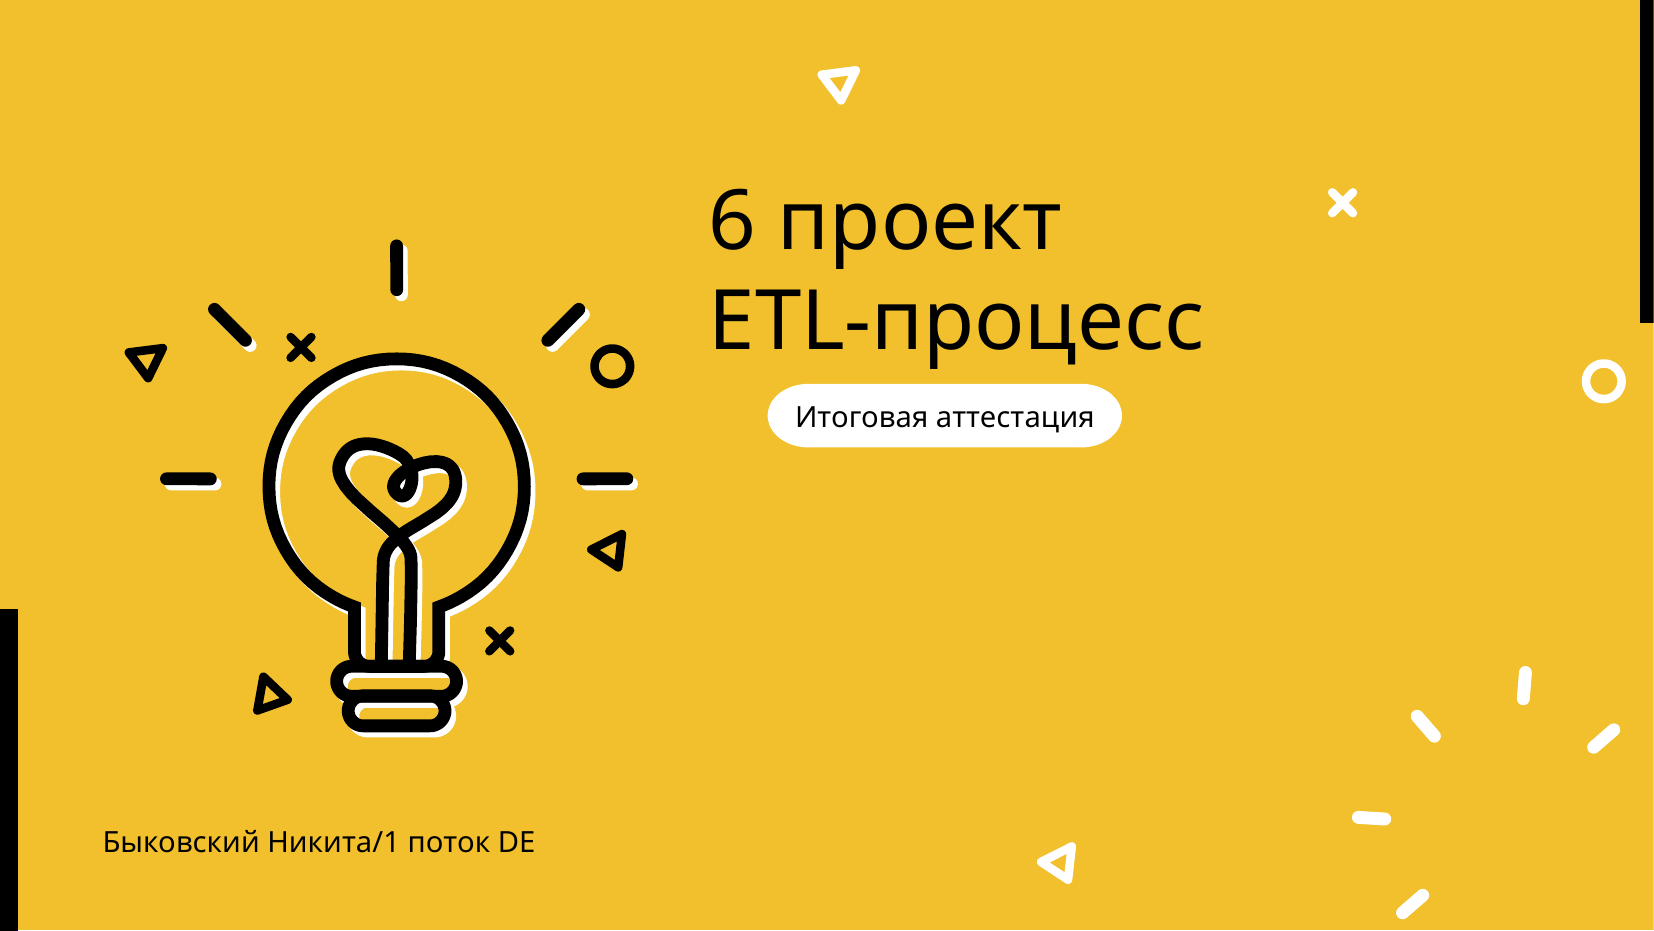

# 6 проект ETL-процесс
Итоговая аттестация
Быковский Никита/1 поток DE